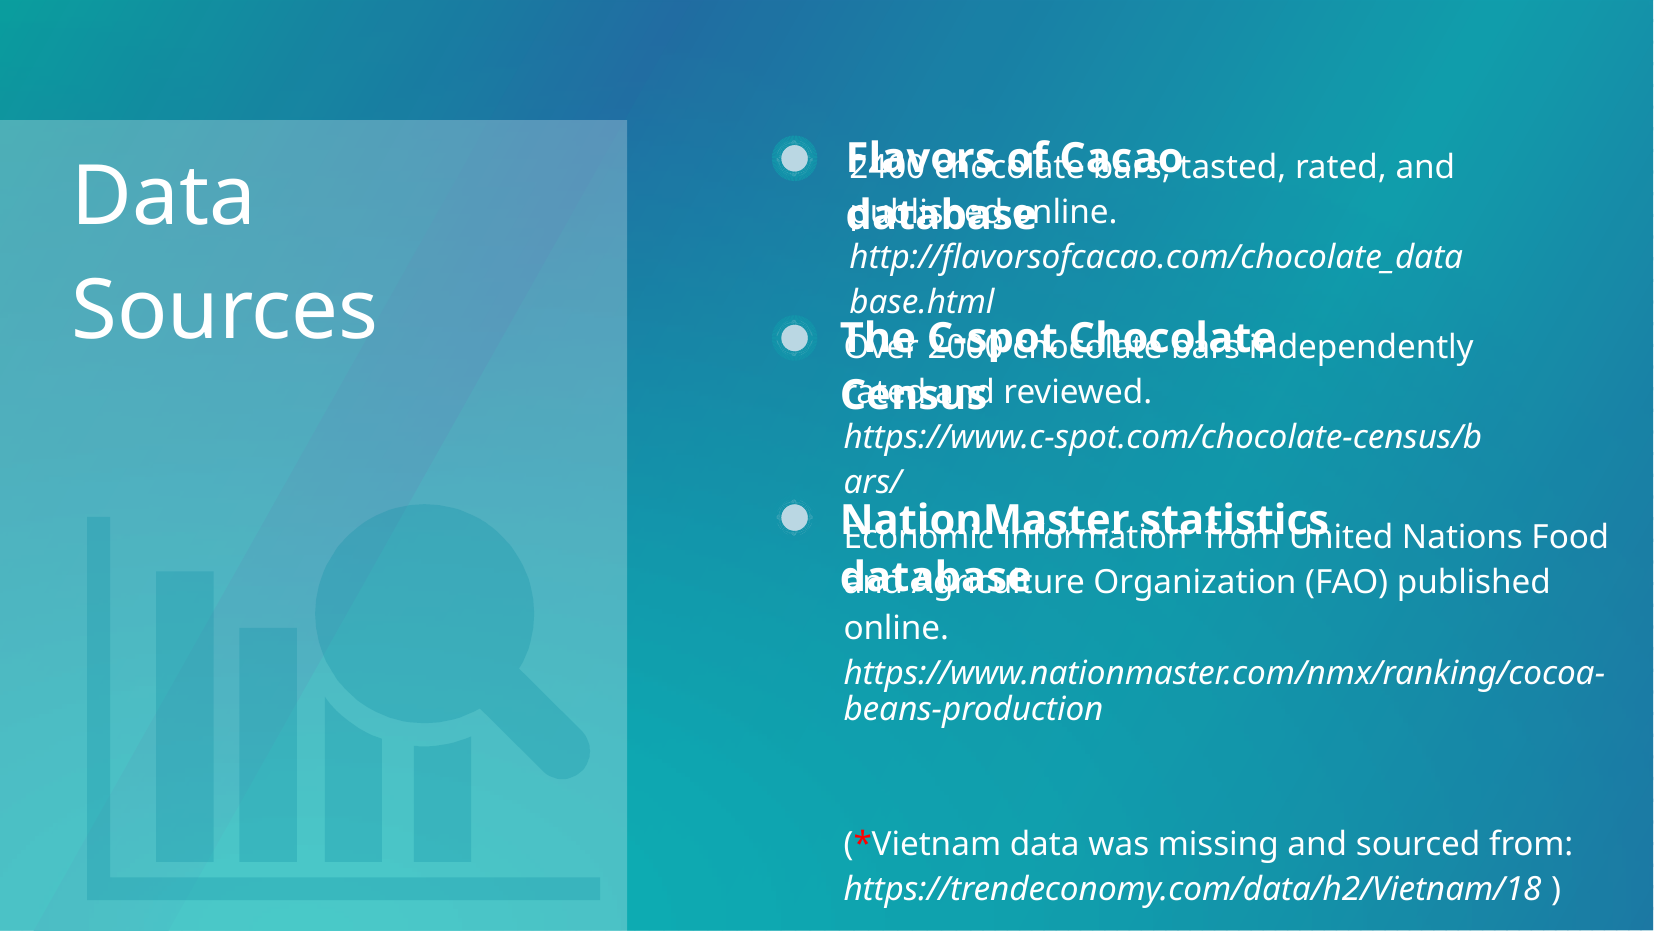

Flavors of Cacao database
Data Sources
# 2400 chocolate bars, tasted, rated, and published online. http://flavorsofcacao.com/chocolate_database.html
The C-spot Chocolate Census
Over 2000 chocolate bars independently rated and reviewed.
https://www.c-spot.com/chocolate-census/bars/
NationMaster statistics database
Economic information from United Nations Food and Agriculture Organization (FAO) published online.
https://www.nationmaster.com/nmx/ranking/cocoa-beans-production
(*Vietnam data was missing and sourced from:
https://trendeconomy.com/data/h2/Vietnam/18 )